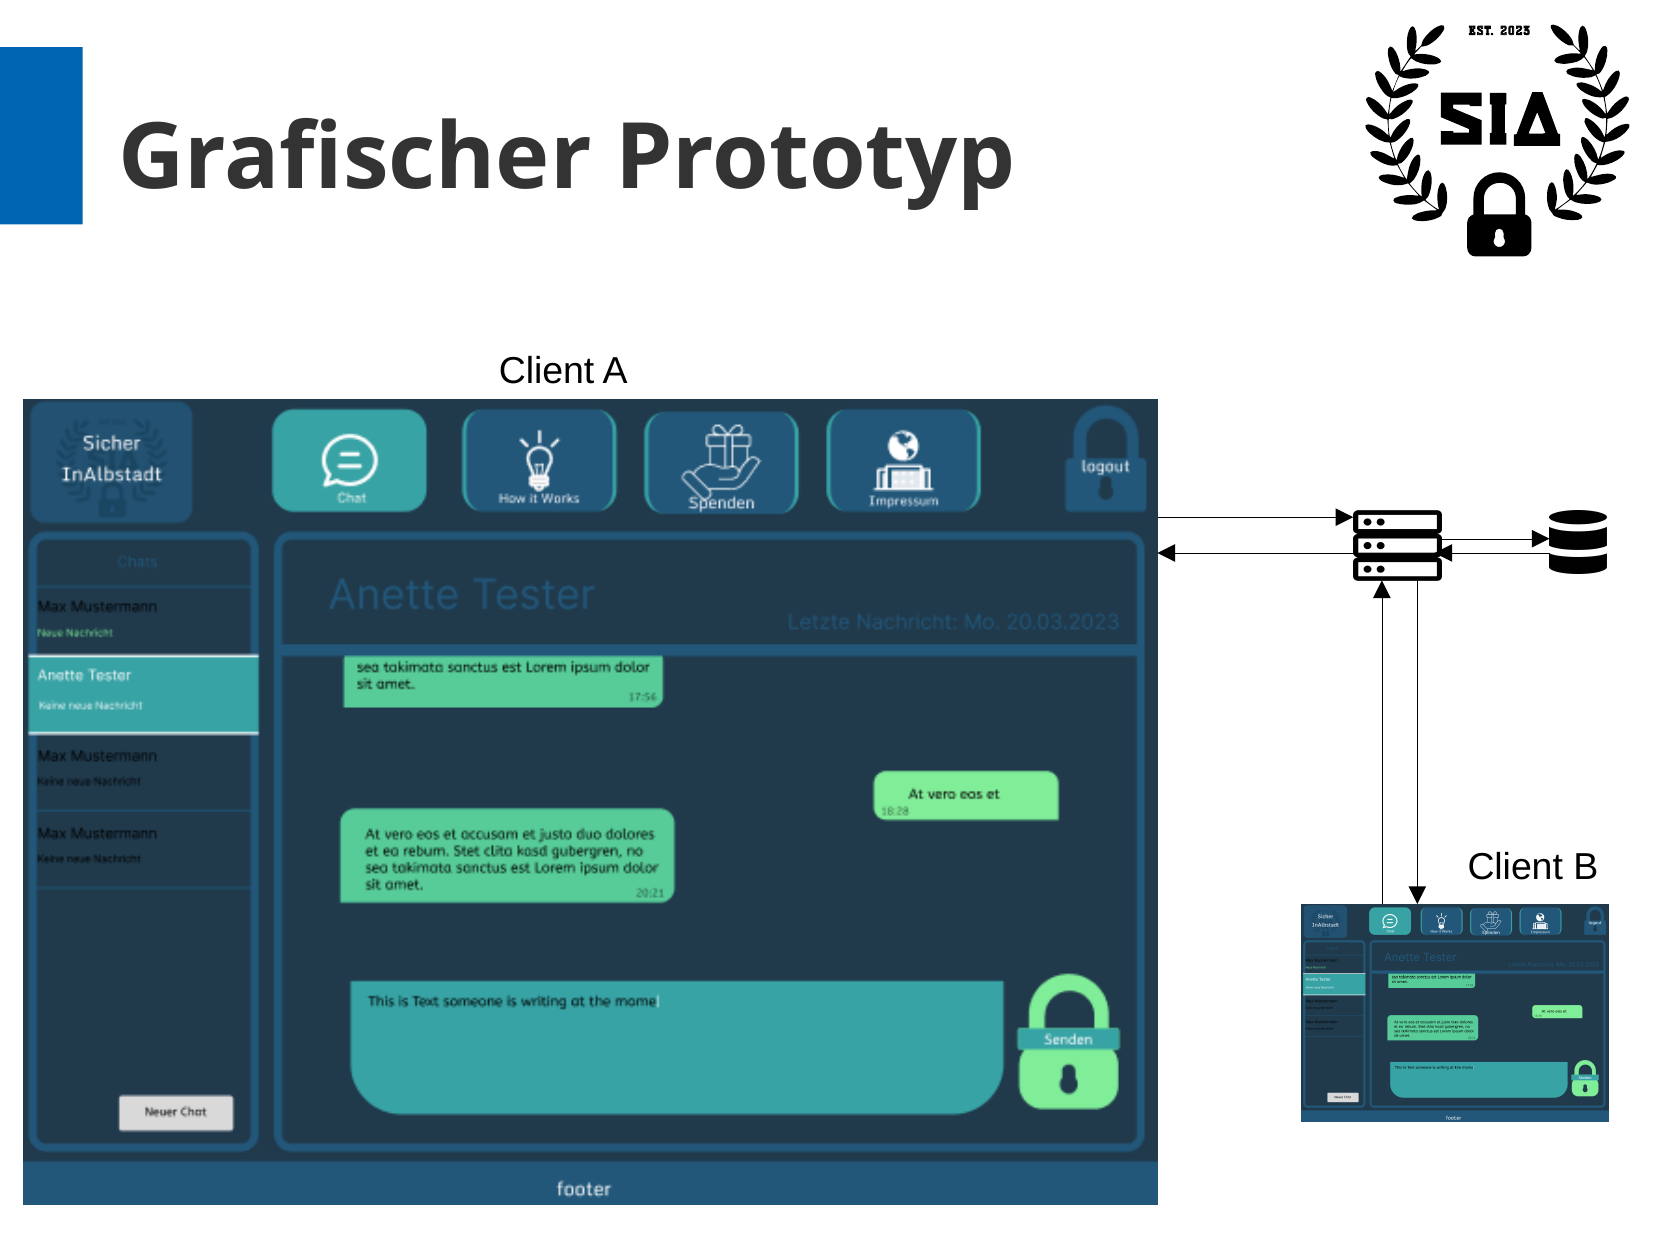

# Grafischer Prototyp
Client A
Client B